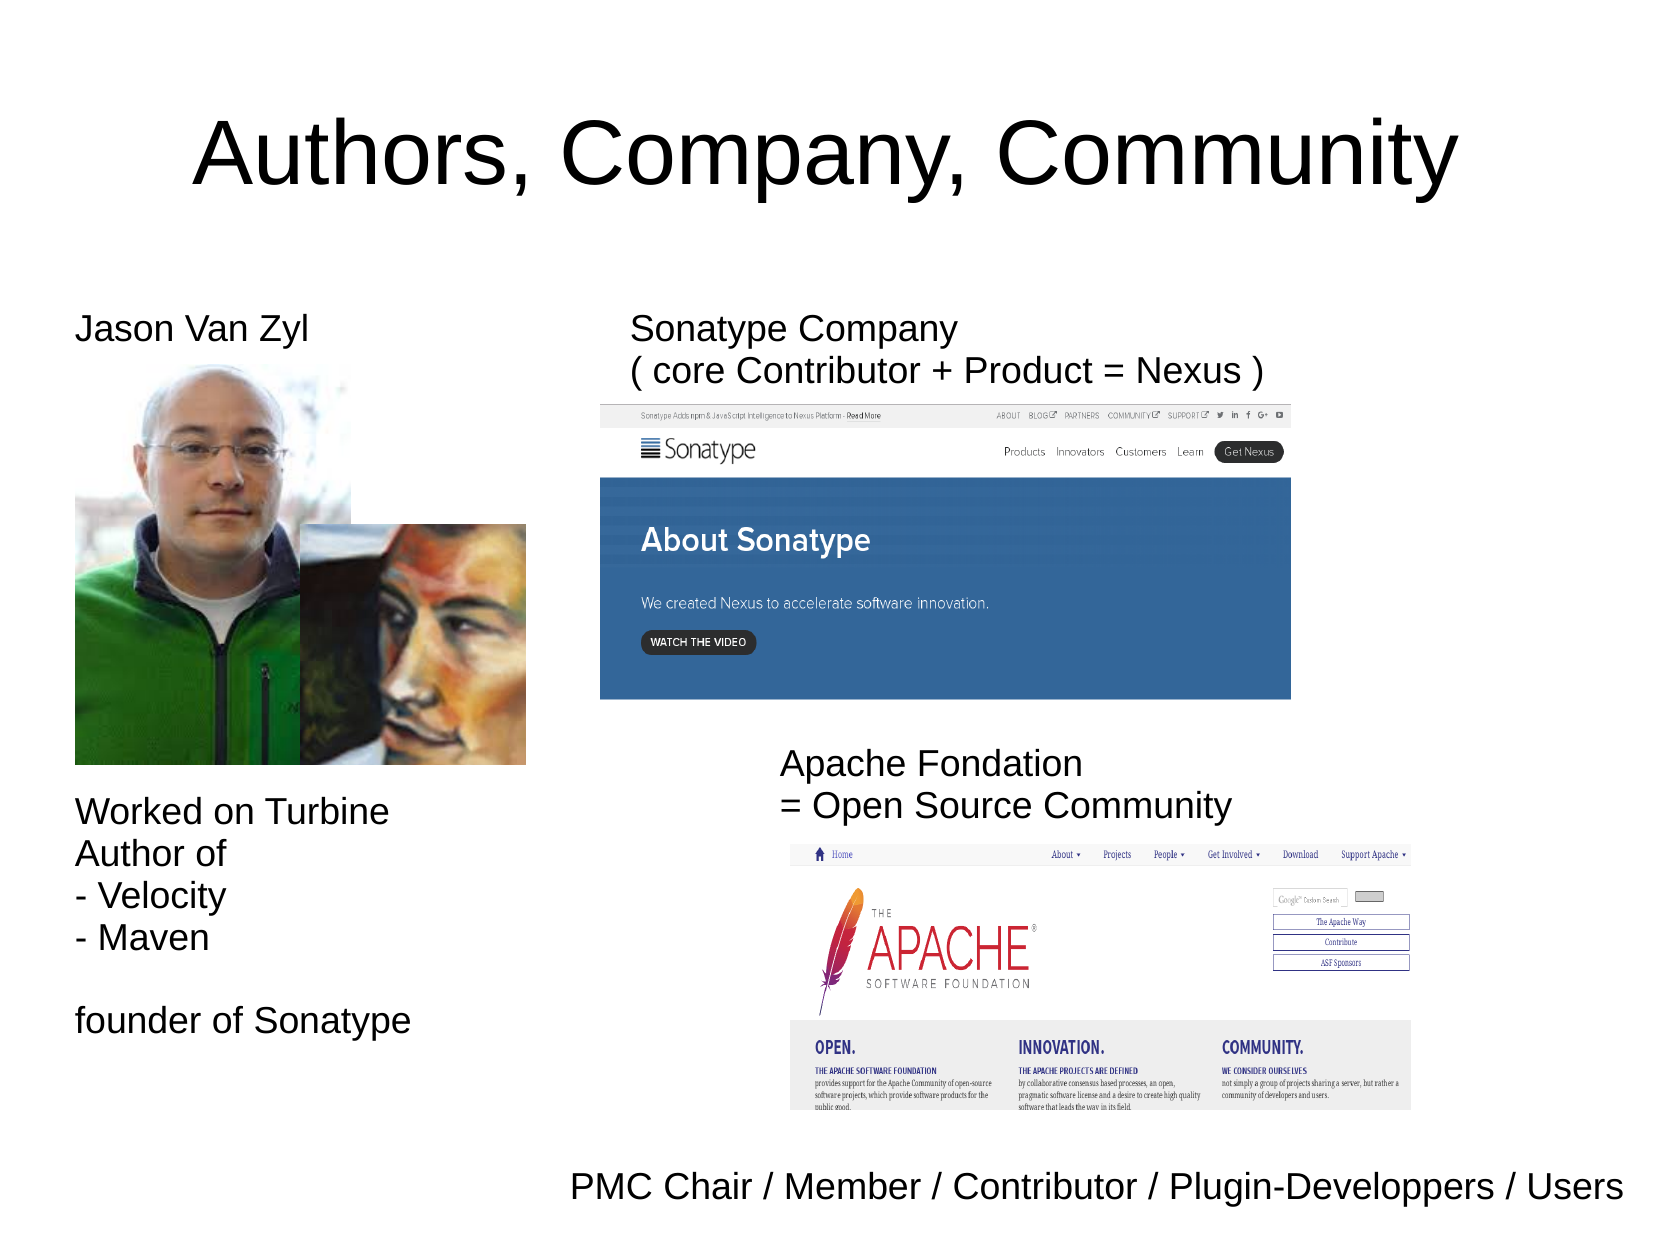

# Authors, Company, Community
Jason Van Zyl
Sonatype Company
( core Contributor + Product = Nexus )
Apache Fondation
= Open Source Community
Worked on Turbine
Author of
- Velocity
- Maven
founder of Sonatype
PMC Chair / Member / Contributor / Plugin-Developpers / Users